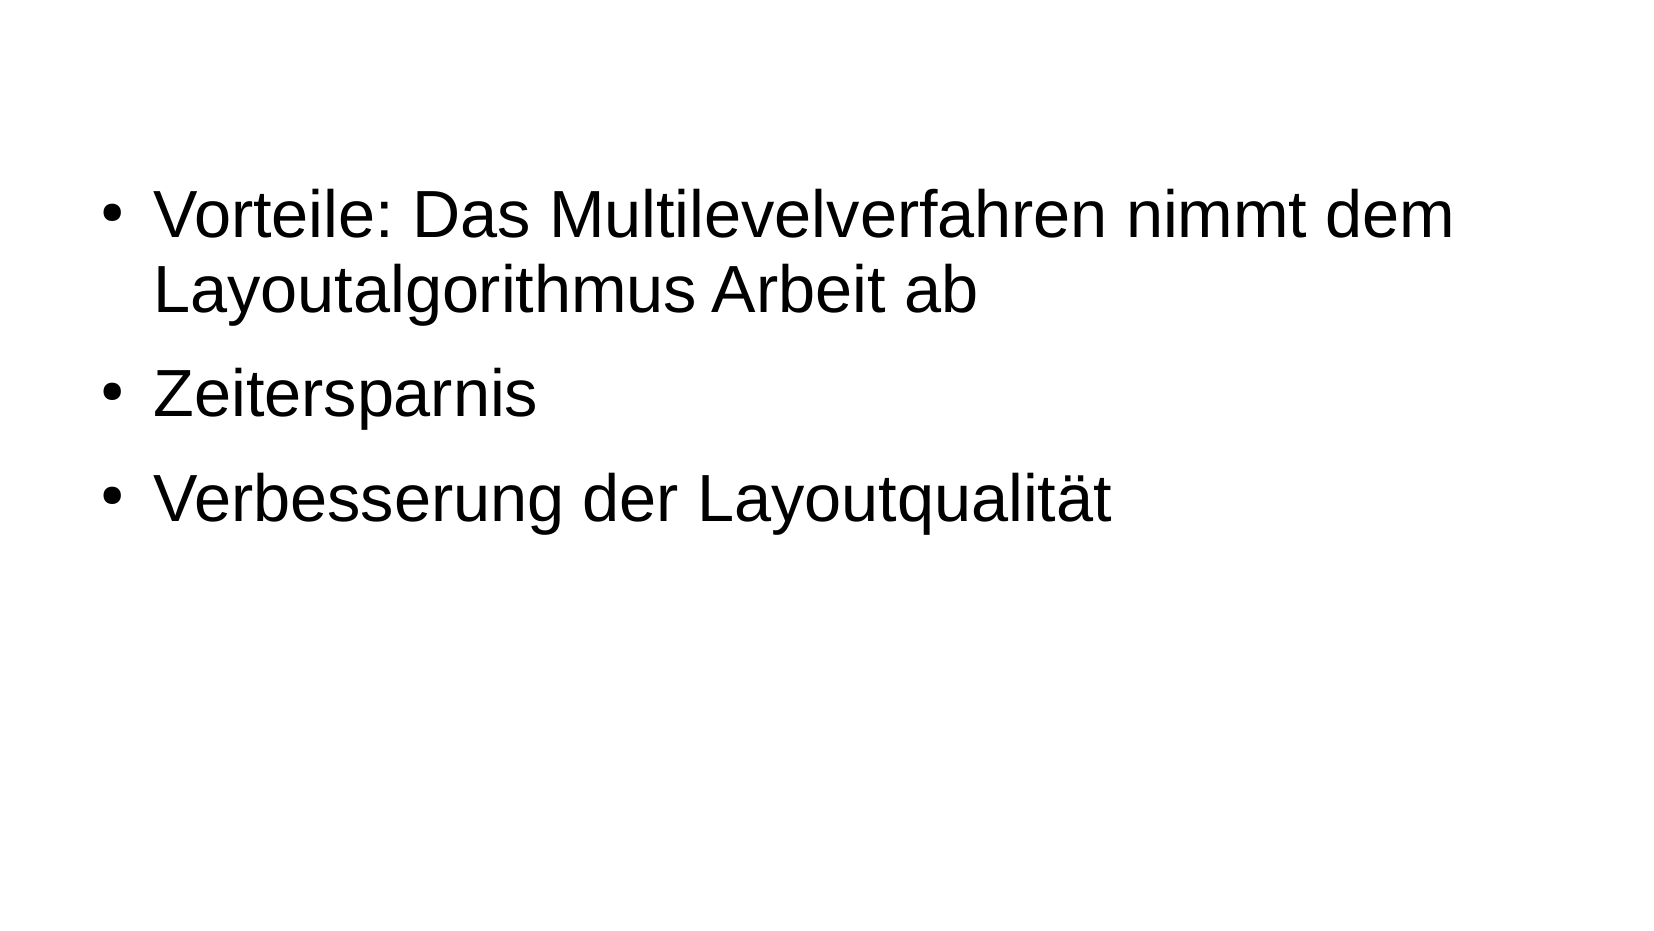

# Vorteile: Das Multilevelverfahren nimmt dem Layoutalgorithmus Arbeit ab
Zeitersparnis
Verbesserung der Layoutqualität